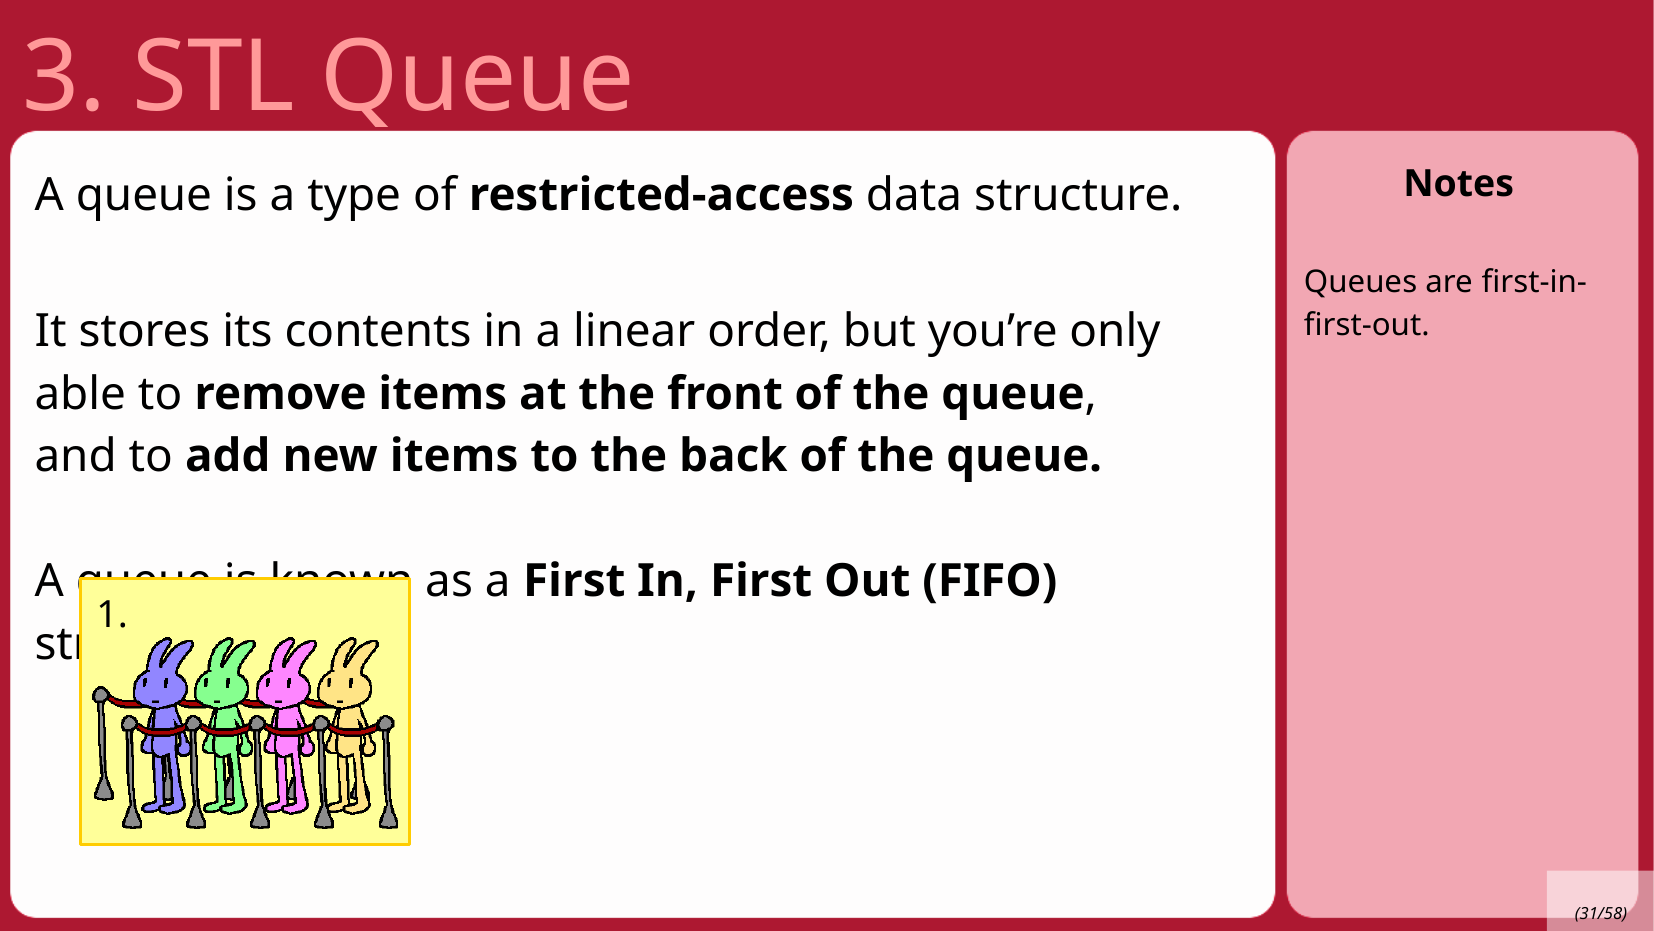

# 3. STL Queue
Notes
Queues are first-in-first-out.
A queue is a type of restricted-access data structure.
It stores its contents in a linear order, but you’re only able to remove items at the front of the queue,
and to add new items to the back of the queue.
A queue is known as a First In, First Out (FIFO) structure.
1.